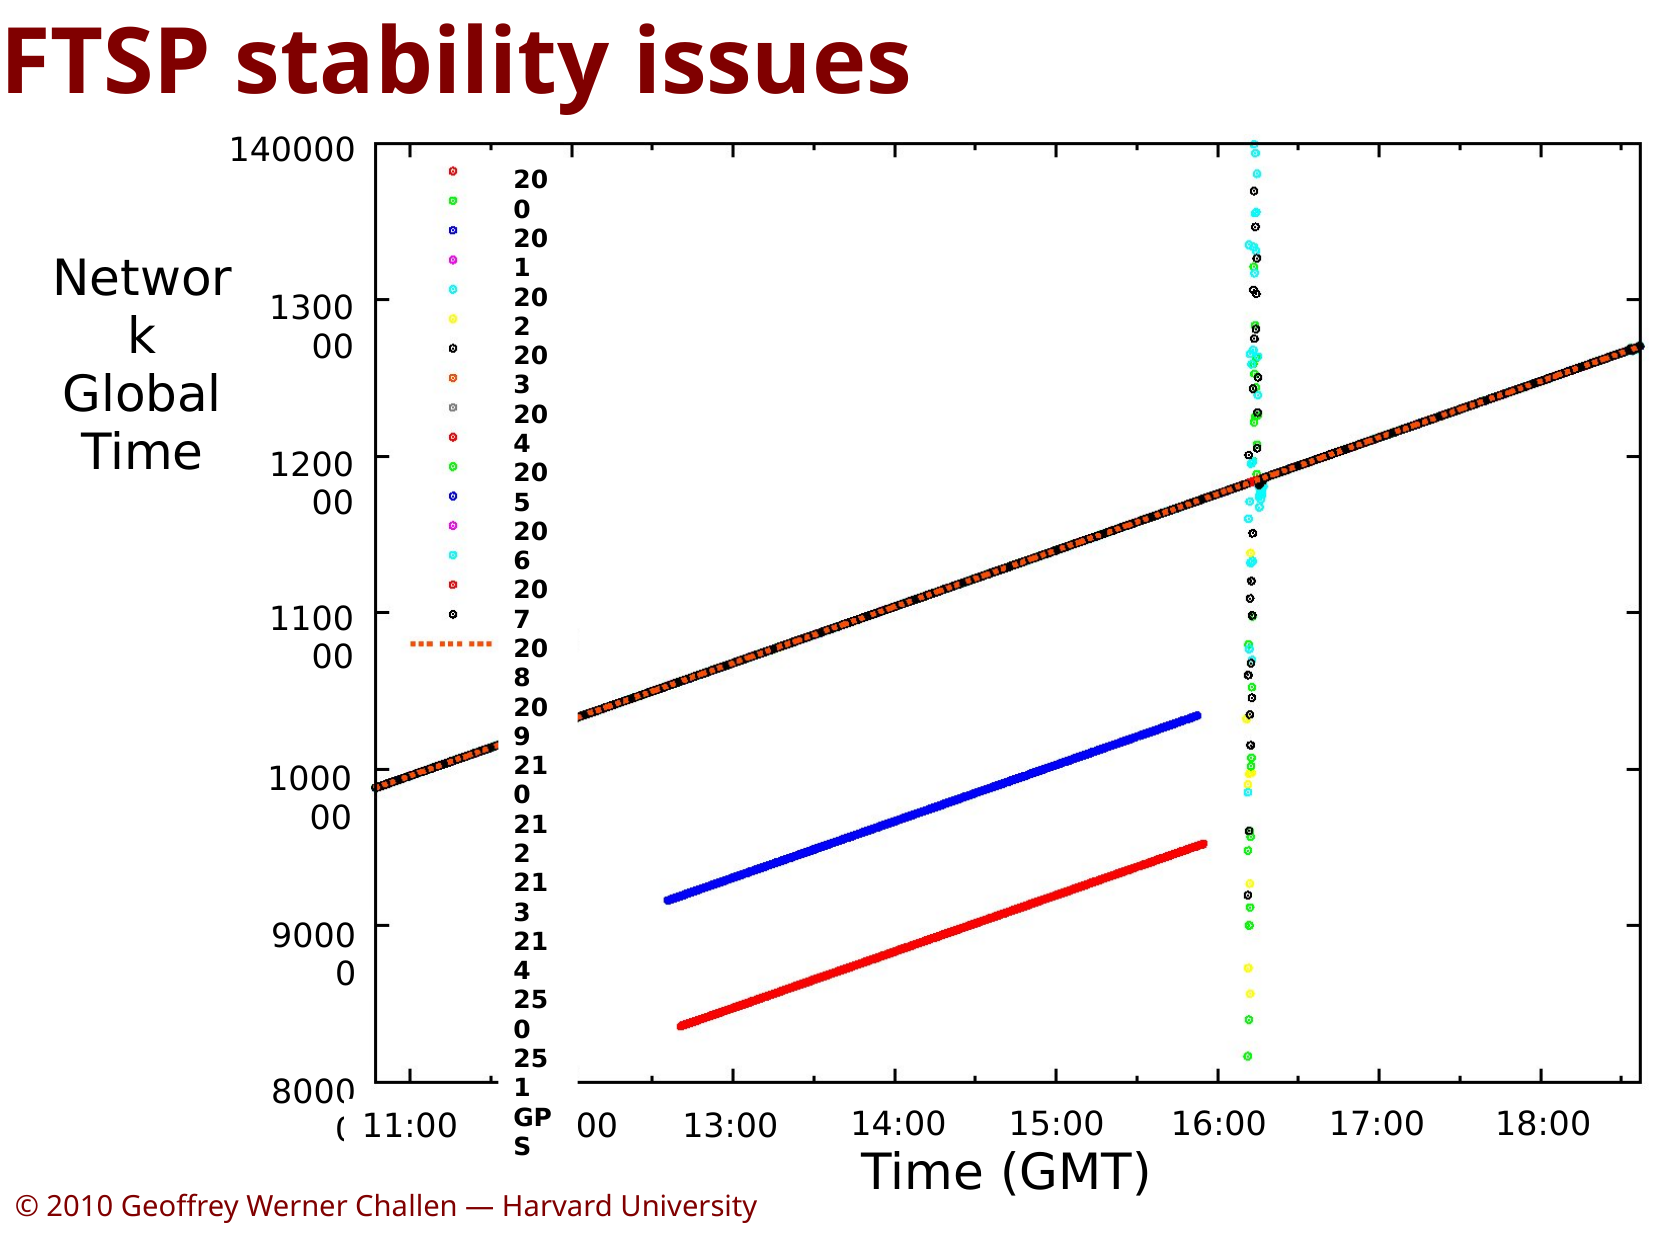

# FTSP stability issues
140000
200
201
202
203
204
205
206
207
208
209
210
212
213
214
250
251
GPS
Network
Global
Time
130000
120000
110000
100000
90000
90000
80000
14:00
15:00
16:00
17:00
18:00
11:00
12:00
13:00
Time (GMT)